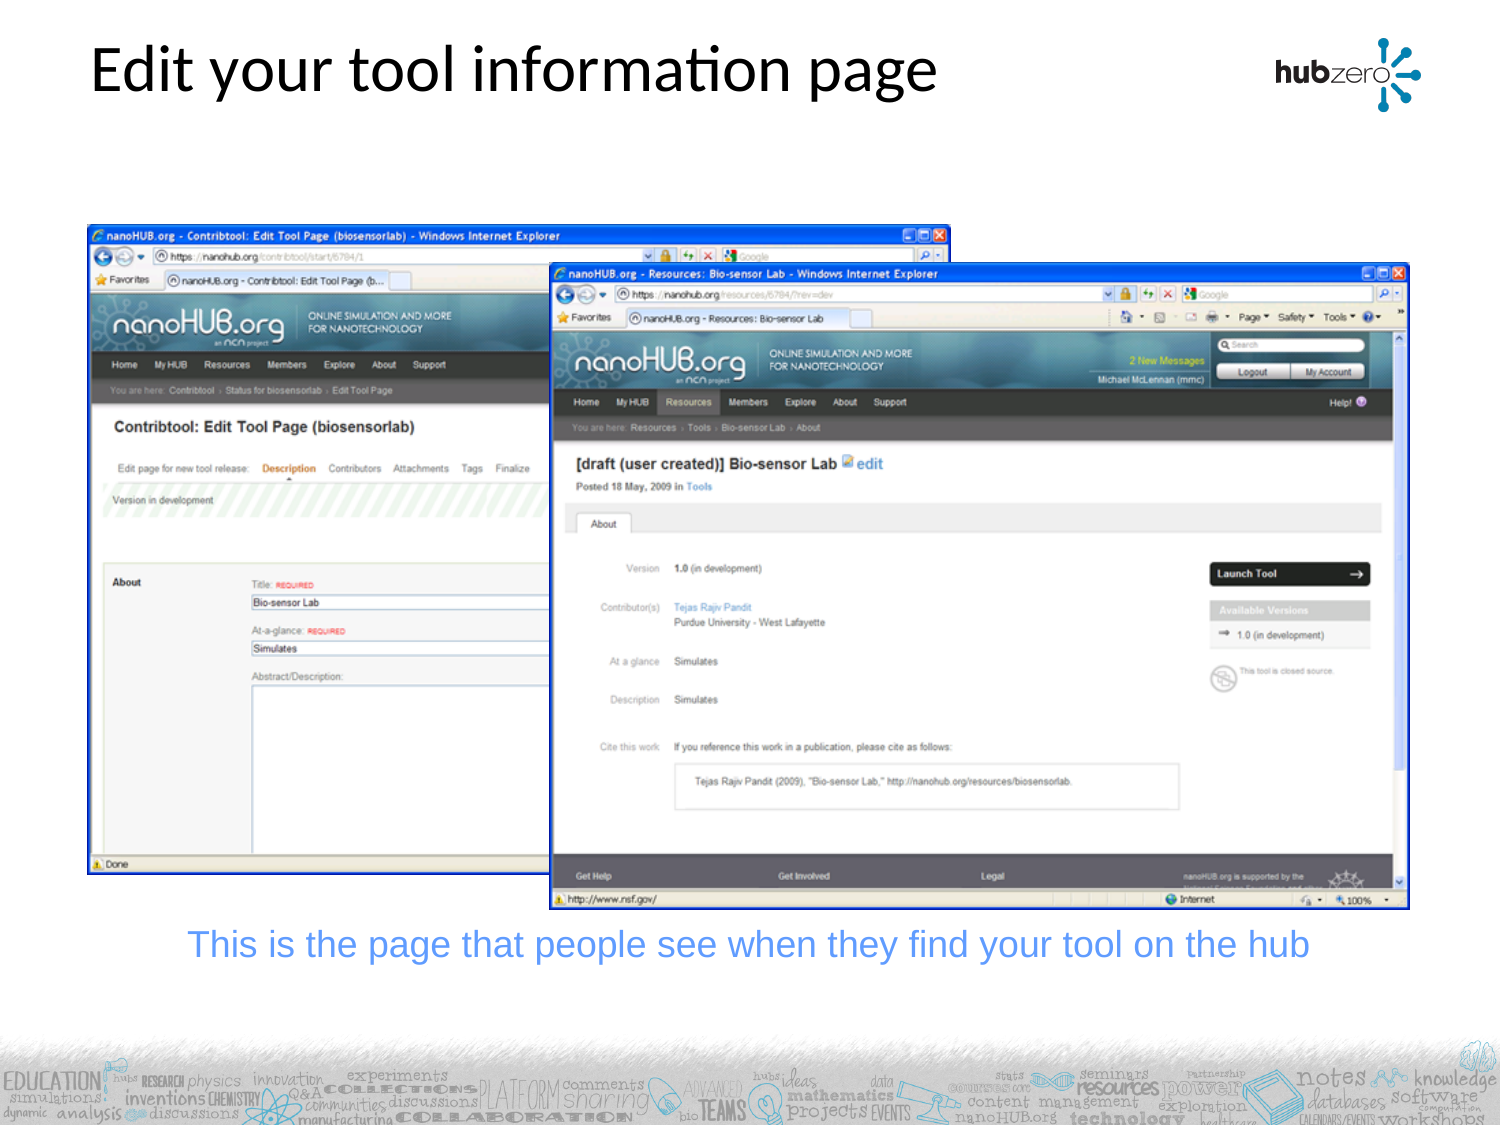

# Edit your tool information page
This is the page that people see when they find your tool on the hub